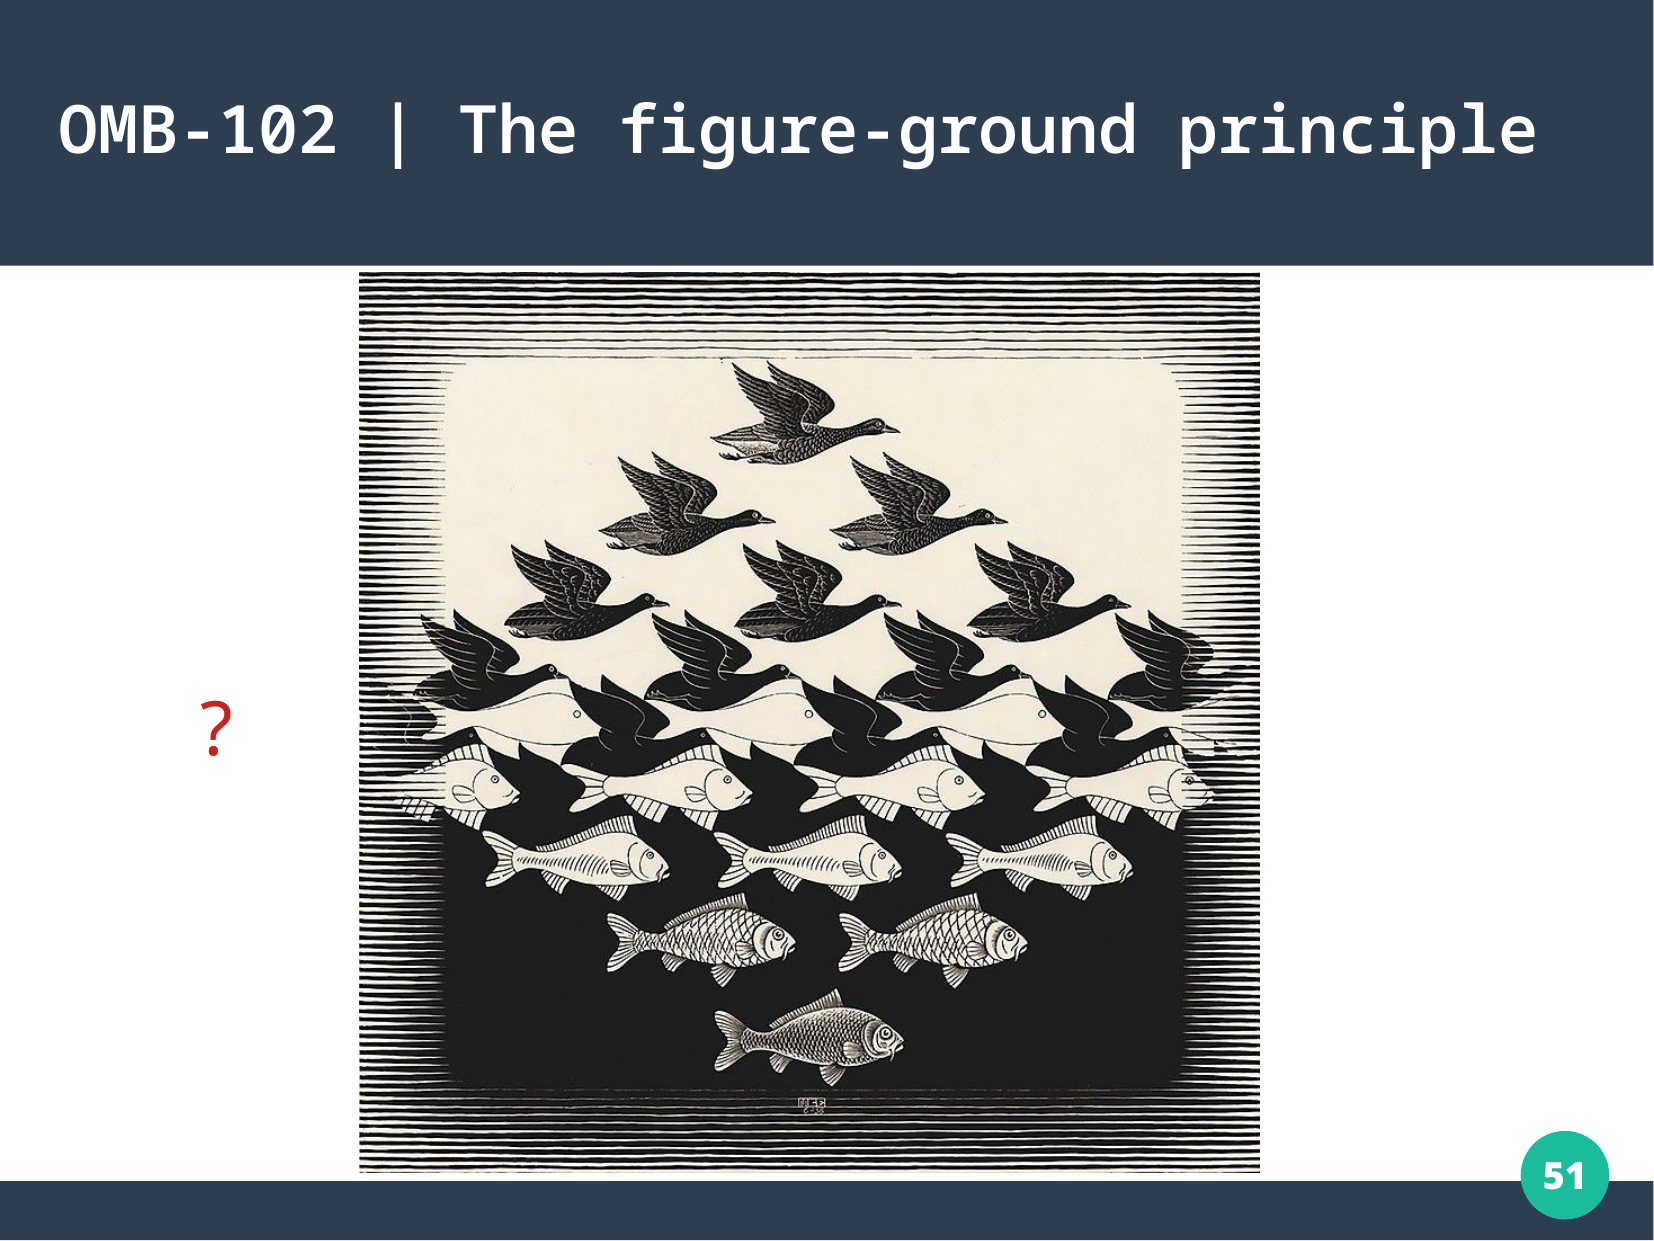

OMB-102 | The figure-ground principle
# ?
51